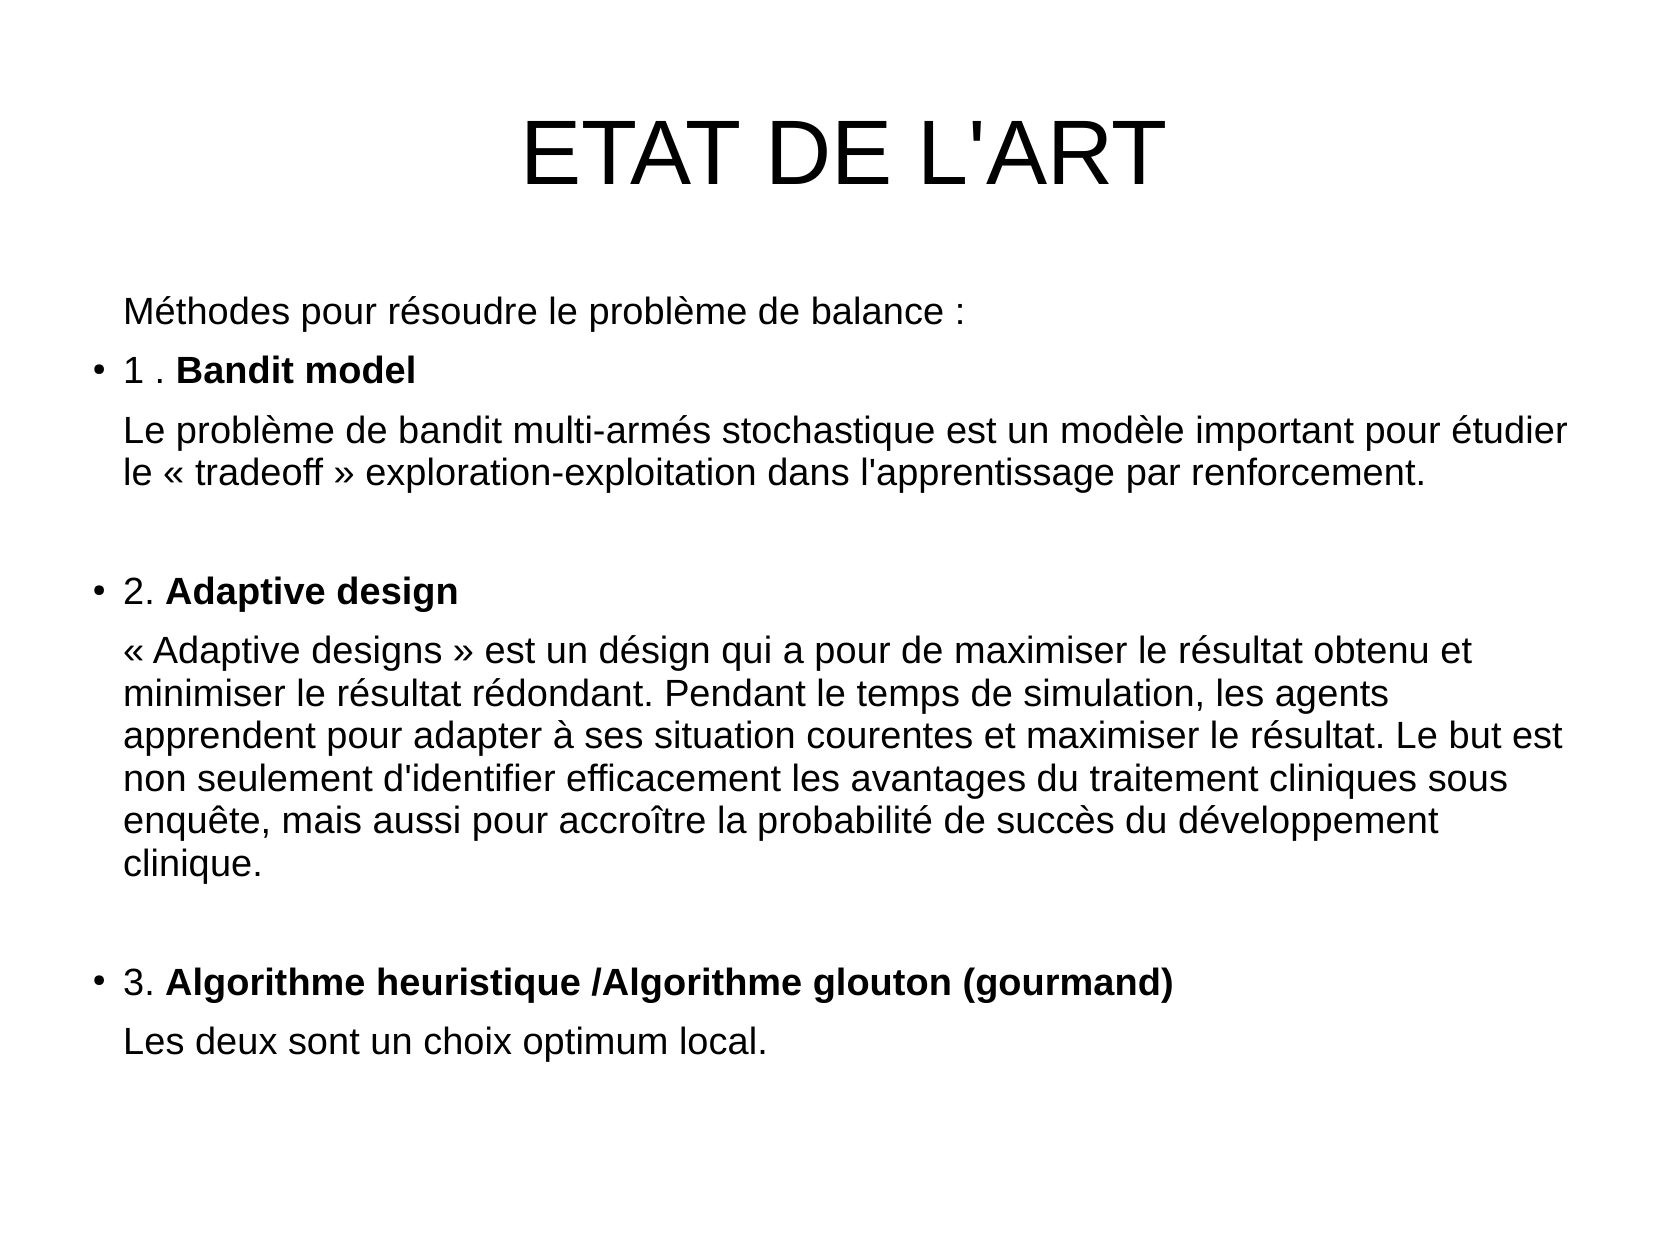

# ETAT DE L'ART
Méthodes pour résoudre le problème de balance :
1 . Bandit model
Le problème de bandit multi-armés stochastique est un modèle important pour étudier le « tradeoff » exploration-exploitation dans l'apprentissage par renforcement.
2. Adaptive design
« Adaptive designs » est un désign qui a pour de maximiser le résultat obtenu et minimiser le résultat rédondant. Pendant le temps de simulation, les agents apprendent pour adapter à ses situation courentes et maximiser le résultat. Le but est non seulement d'identifier efficacement les avantages du traitement cliniques sous enquête, mais aussi pour accroître la probabilité de succès du développement clinique.
3. Algorithme heuristique /Algorithme glouton (gourmand)
Les deux sont un choix optimum local.